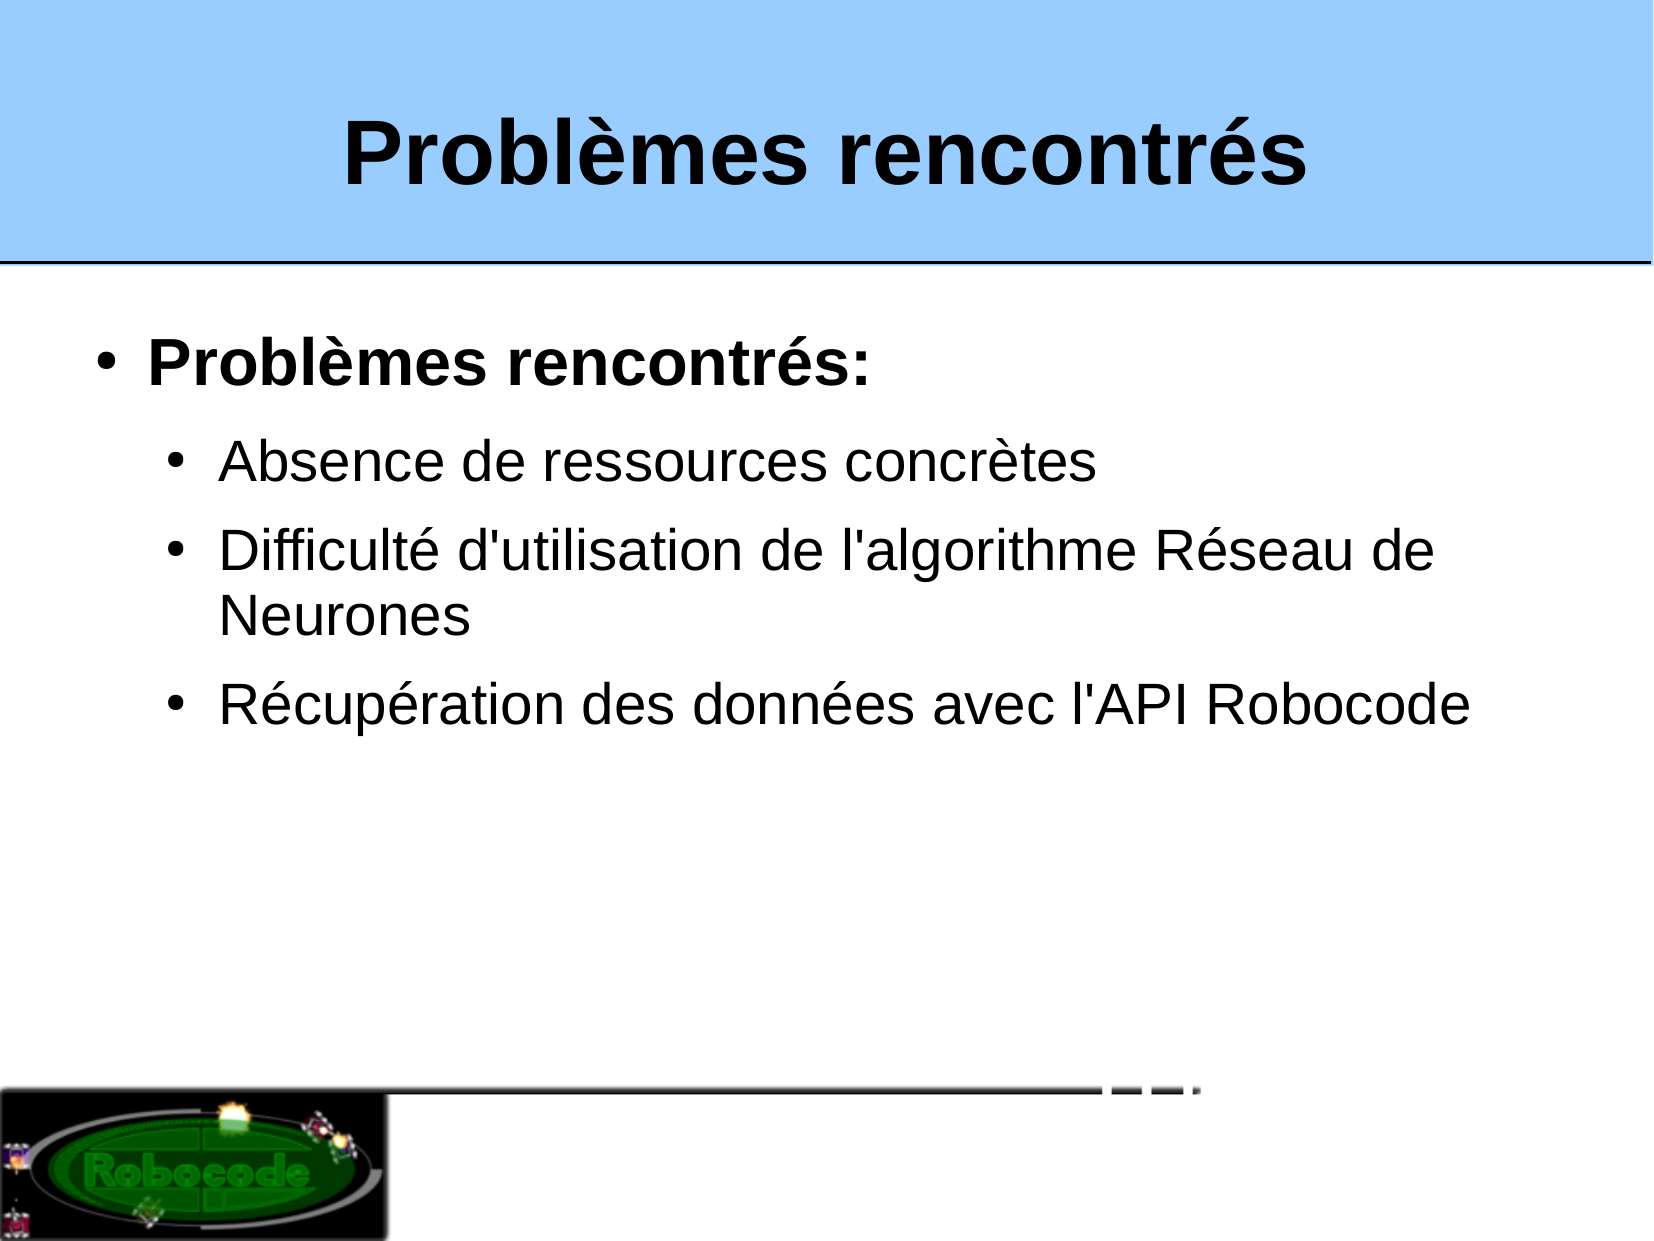

# Problèmes rencontrés
Problèmes rencontrés:
Absence de ressources concrètes
Difficulté d'utilisation de l'algorithme Réseau de Neurones
Récupération des données avec l'API Robocode